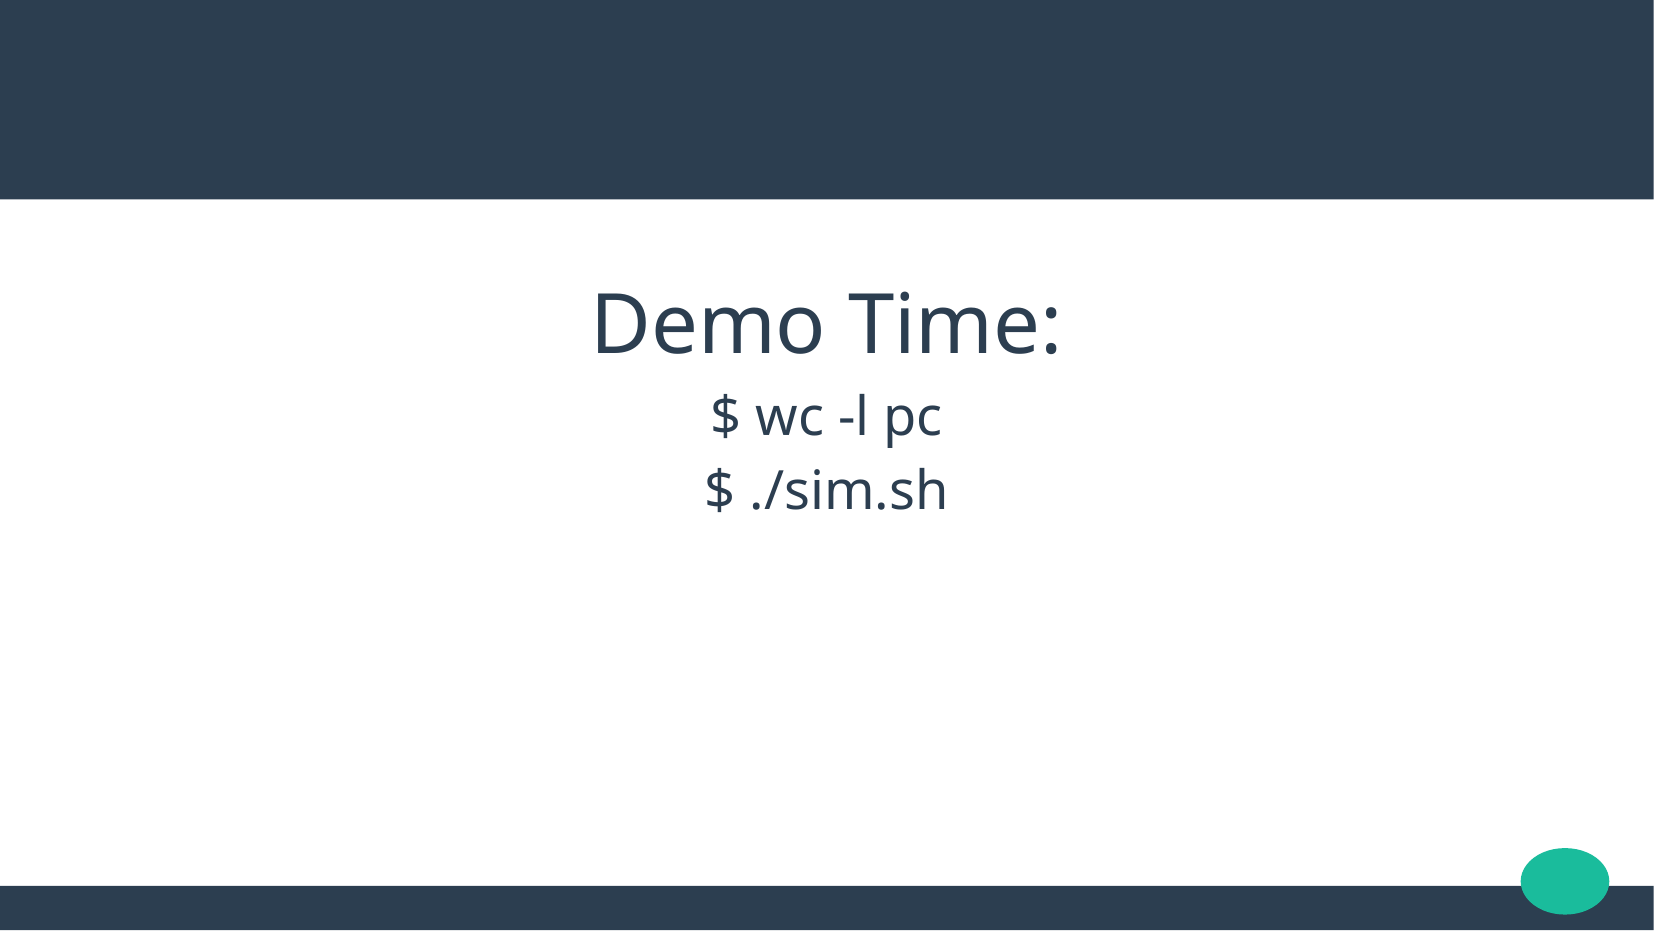

# Demo Time:
$ wc -l pc
$ ./sim.sh